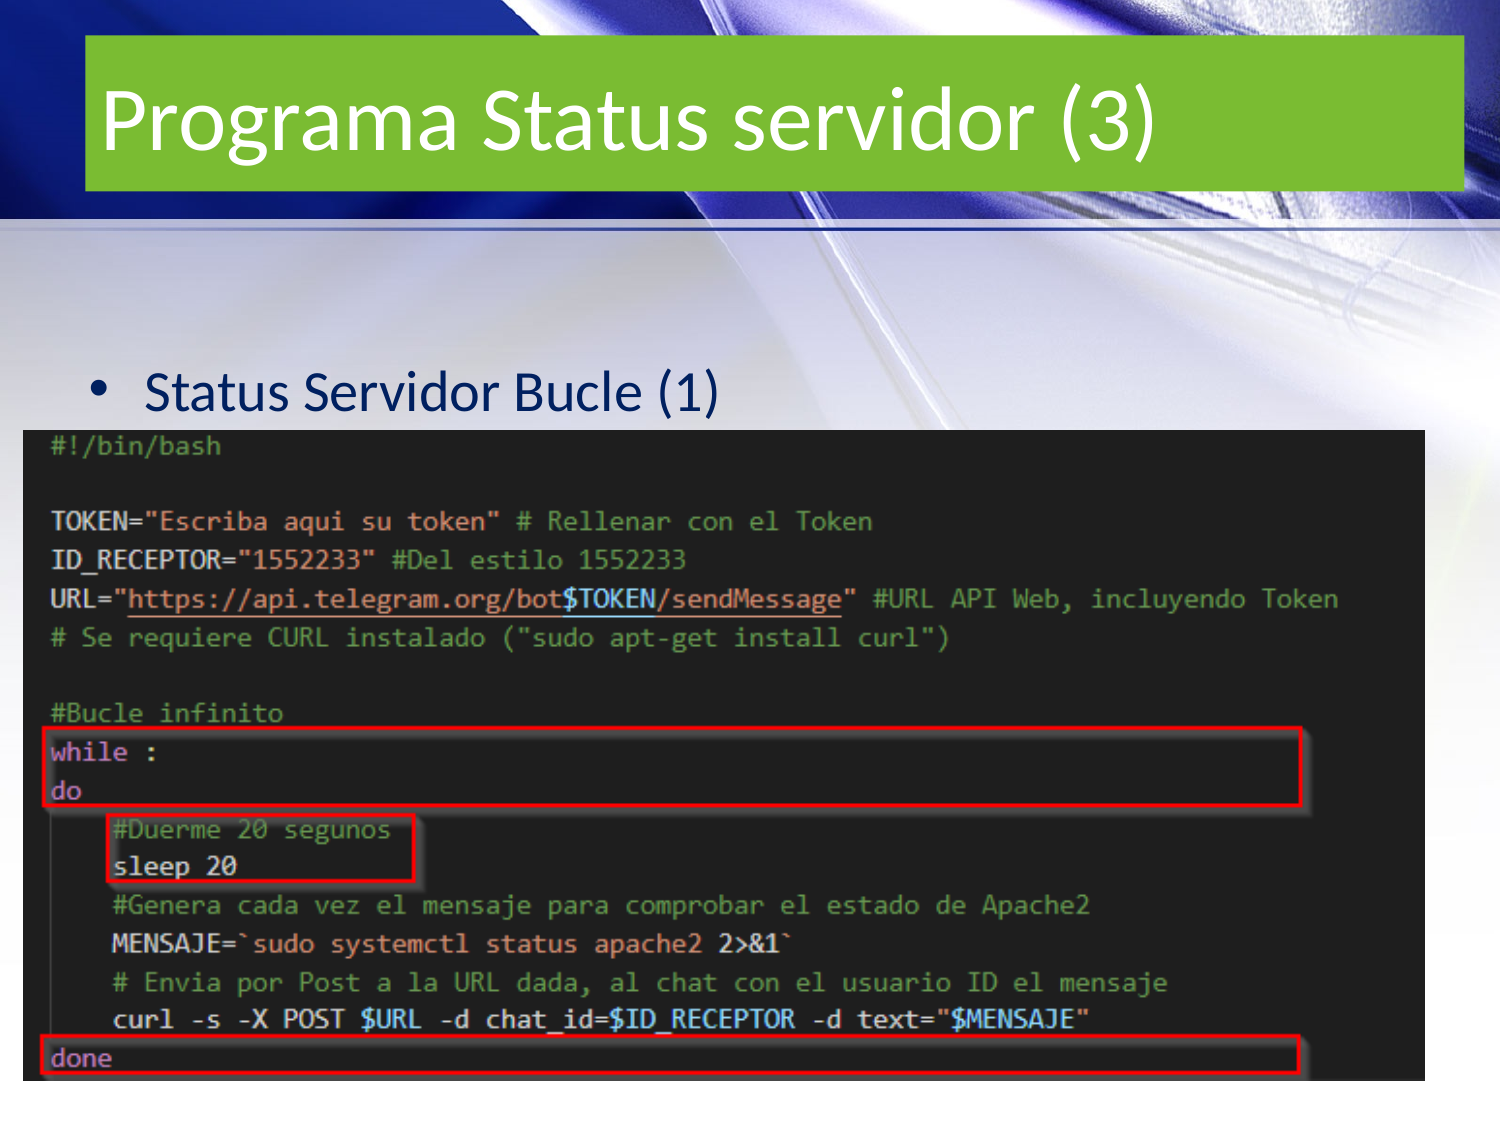

Programa Status servidor (3)
Status Servidor Bucle (1)